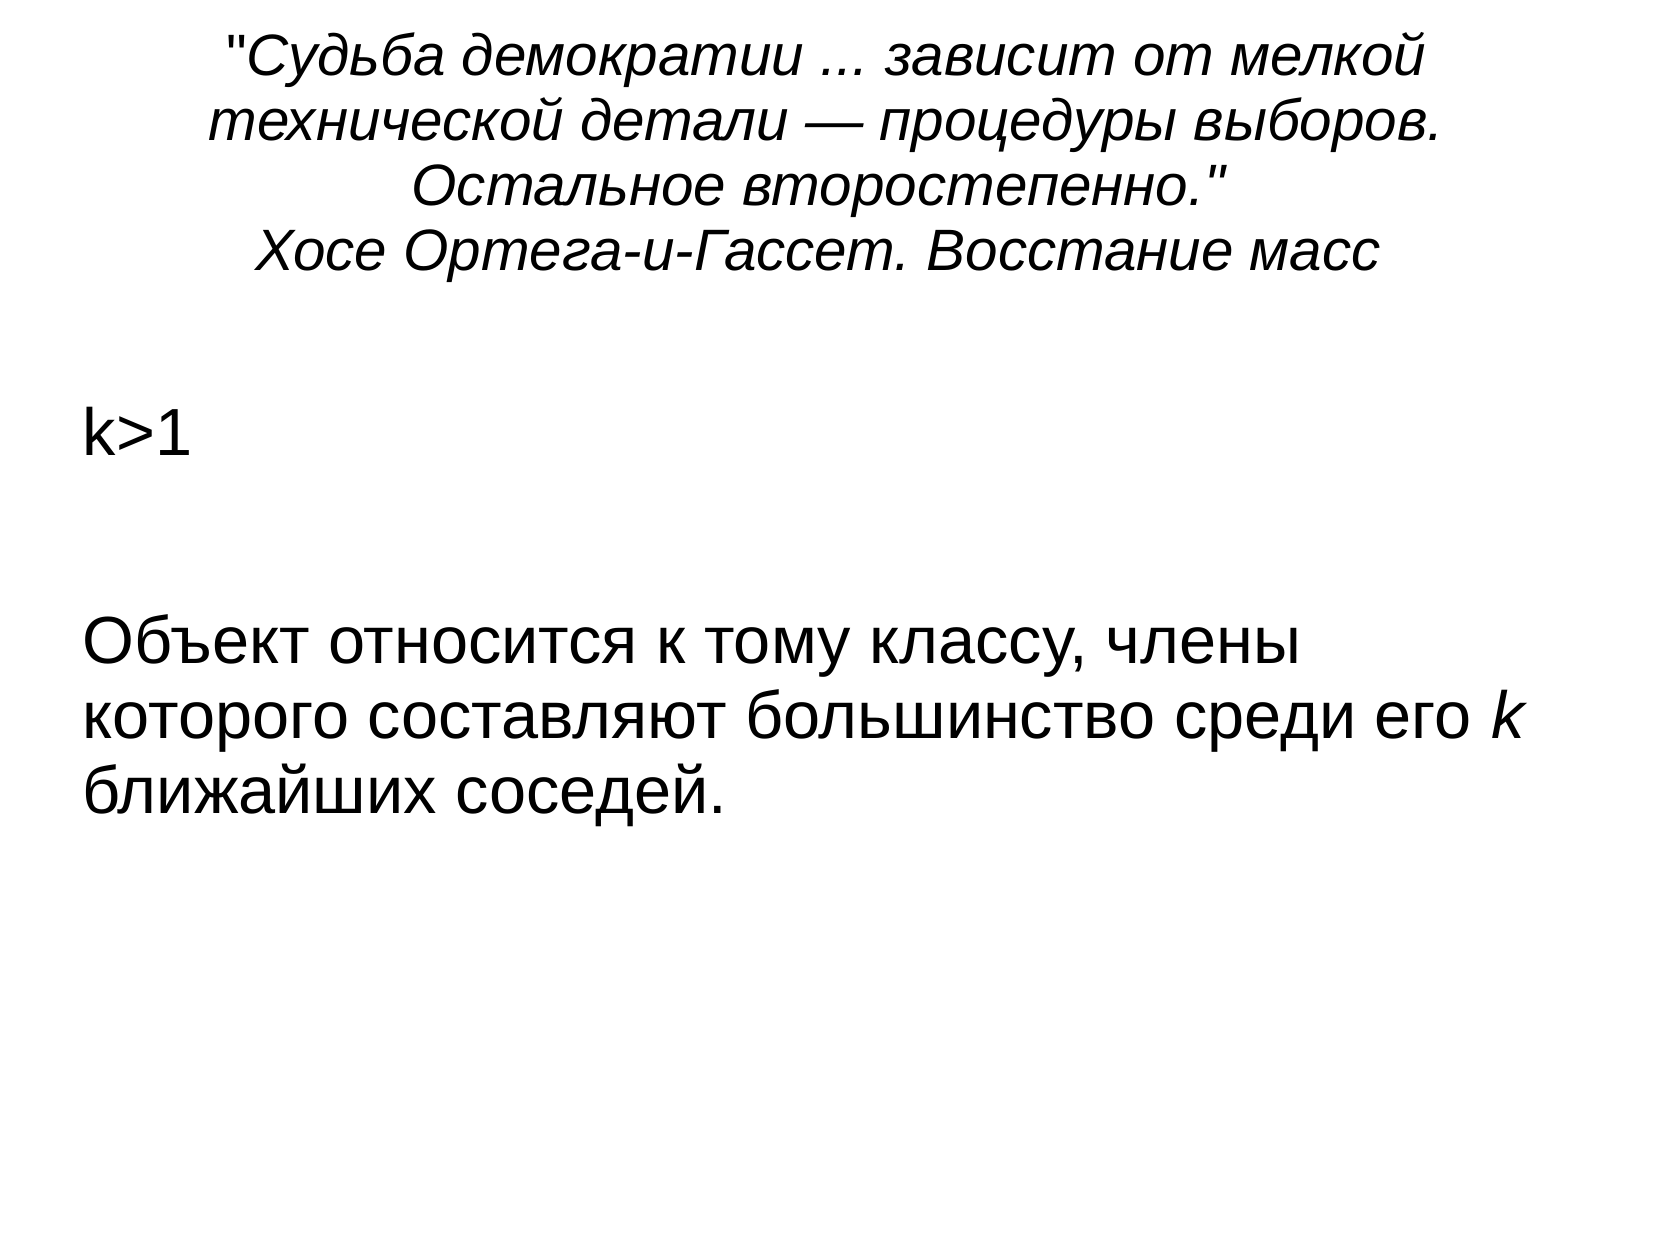

# "Судьба демократии ... зависит от мелкой технической детали — процедуры выборов. Остальное второстепенно." Хосе Ортега-и-Гассет. Восстание масс
k>1
Объект относится к тому классу, члены которого составляют большинство среди его k ближайших соседей.